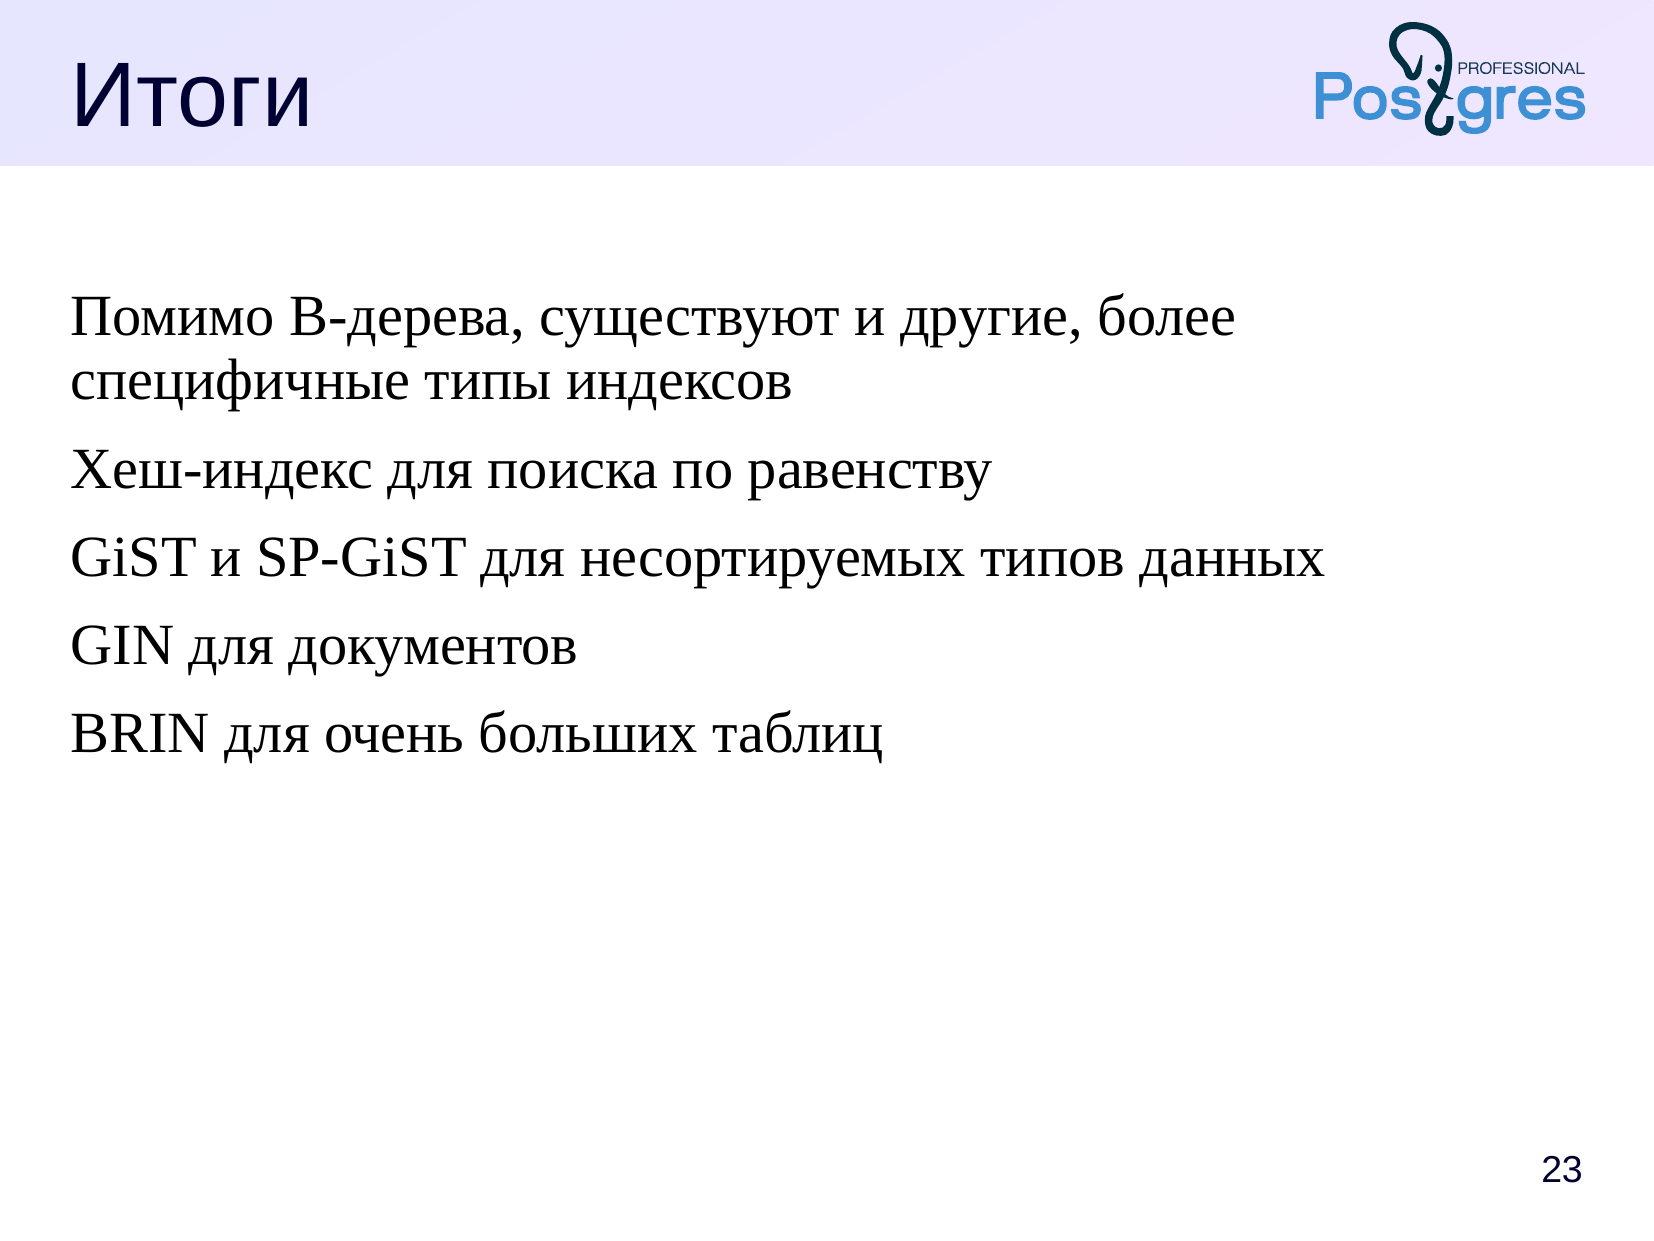

# Итоги
Помимо B-дерева, существуют и другие, более
специфичные типы индексов
Хеш-индекс для поиска по равенству
GiST и SP-GiST для несортируемых типов данных
GIN для документов
BRIN для очень больших таблиц